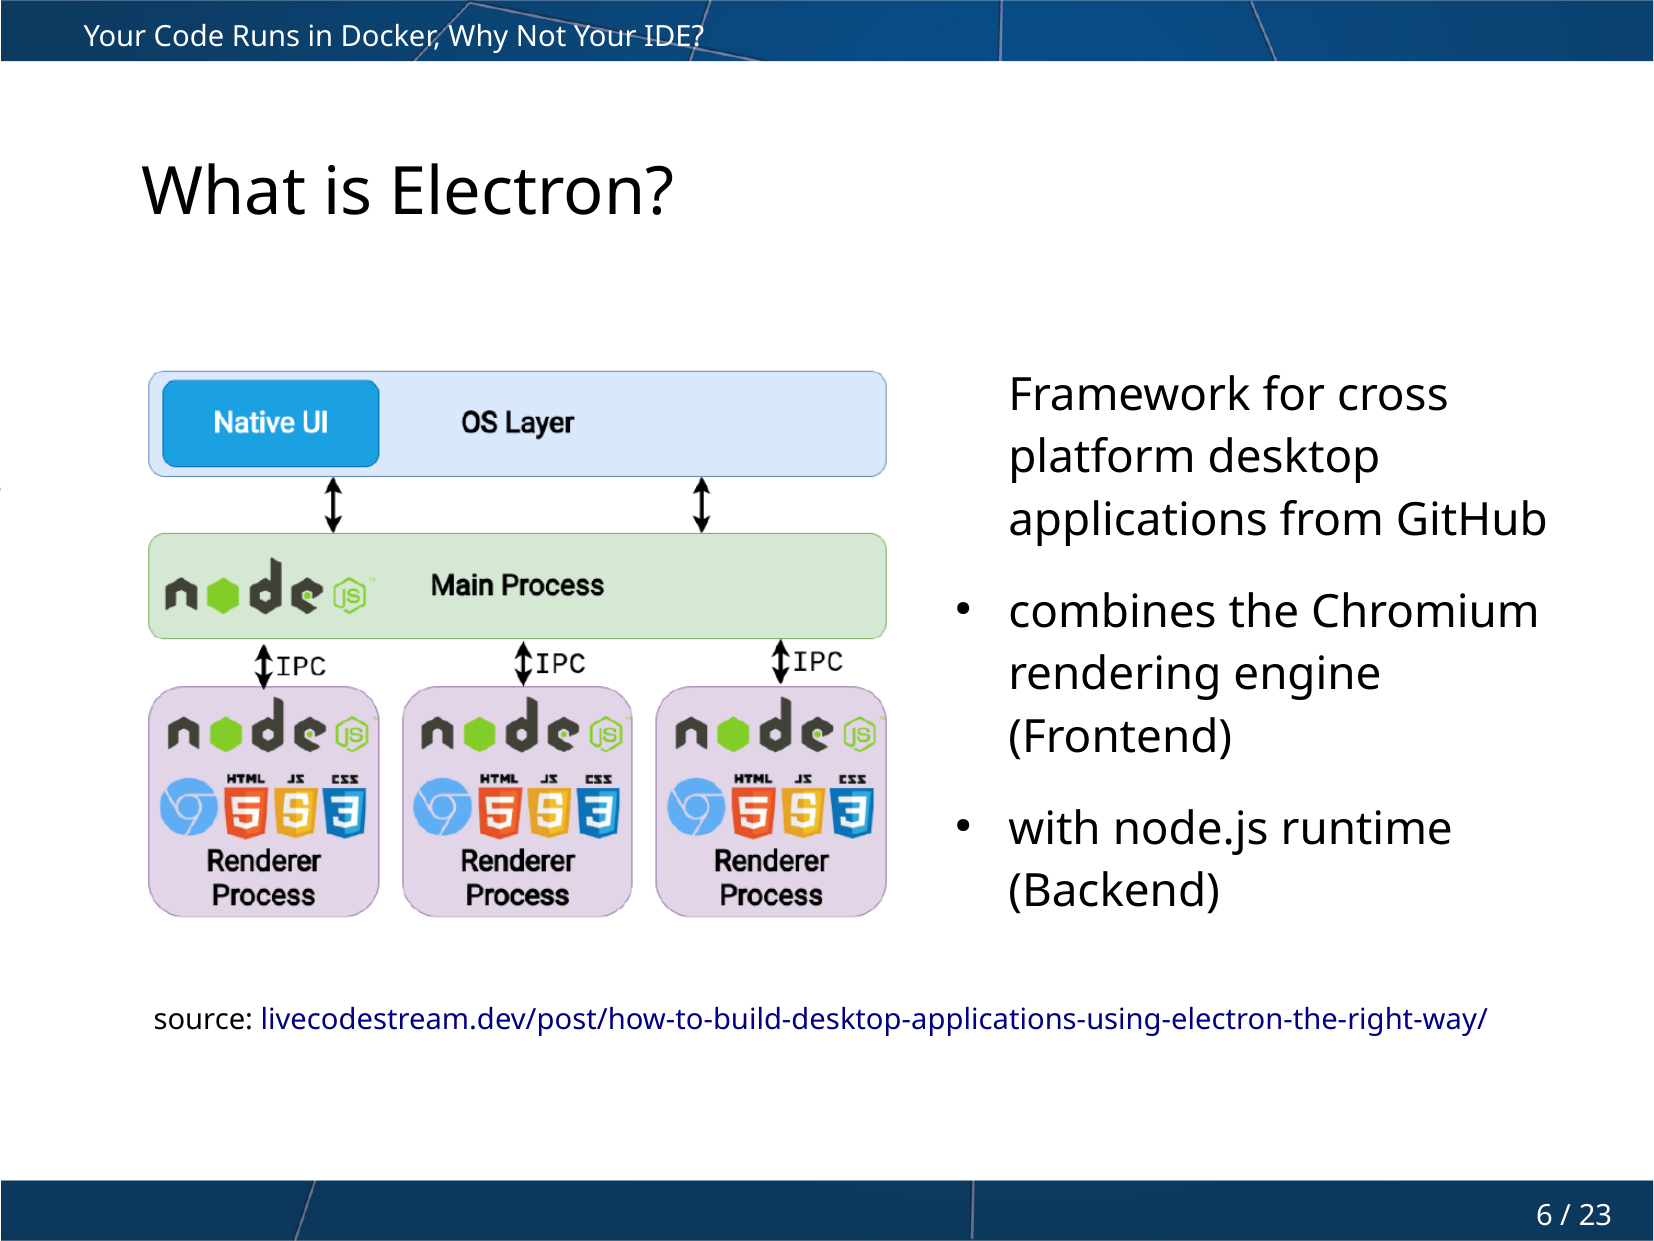

# What is Electron?
Framework for cross platform desktop applications from GitHub
combines the Chromium rendering engine (Frontend)
with node.js runtime (Backend)
source: livecodestream.dev/post/how-to-build-desktop-applications-using-electron-the-right-way/